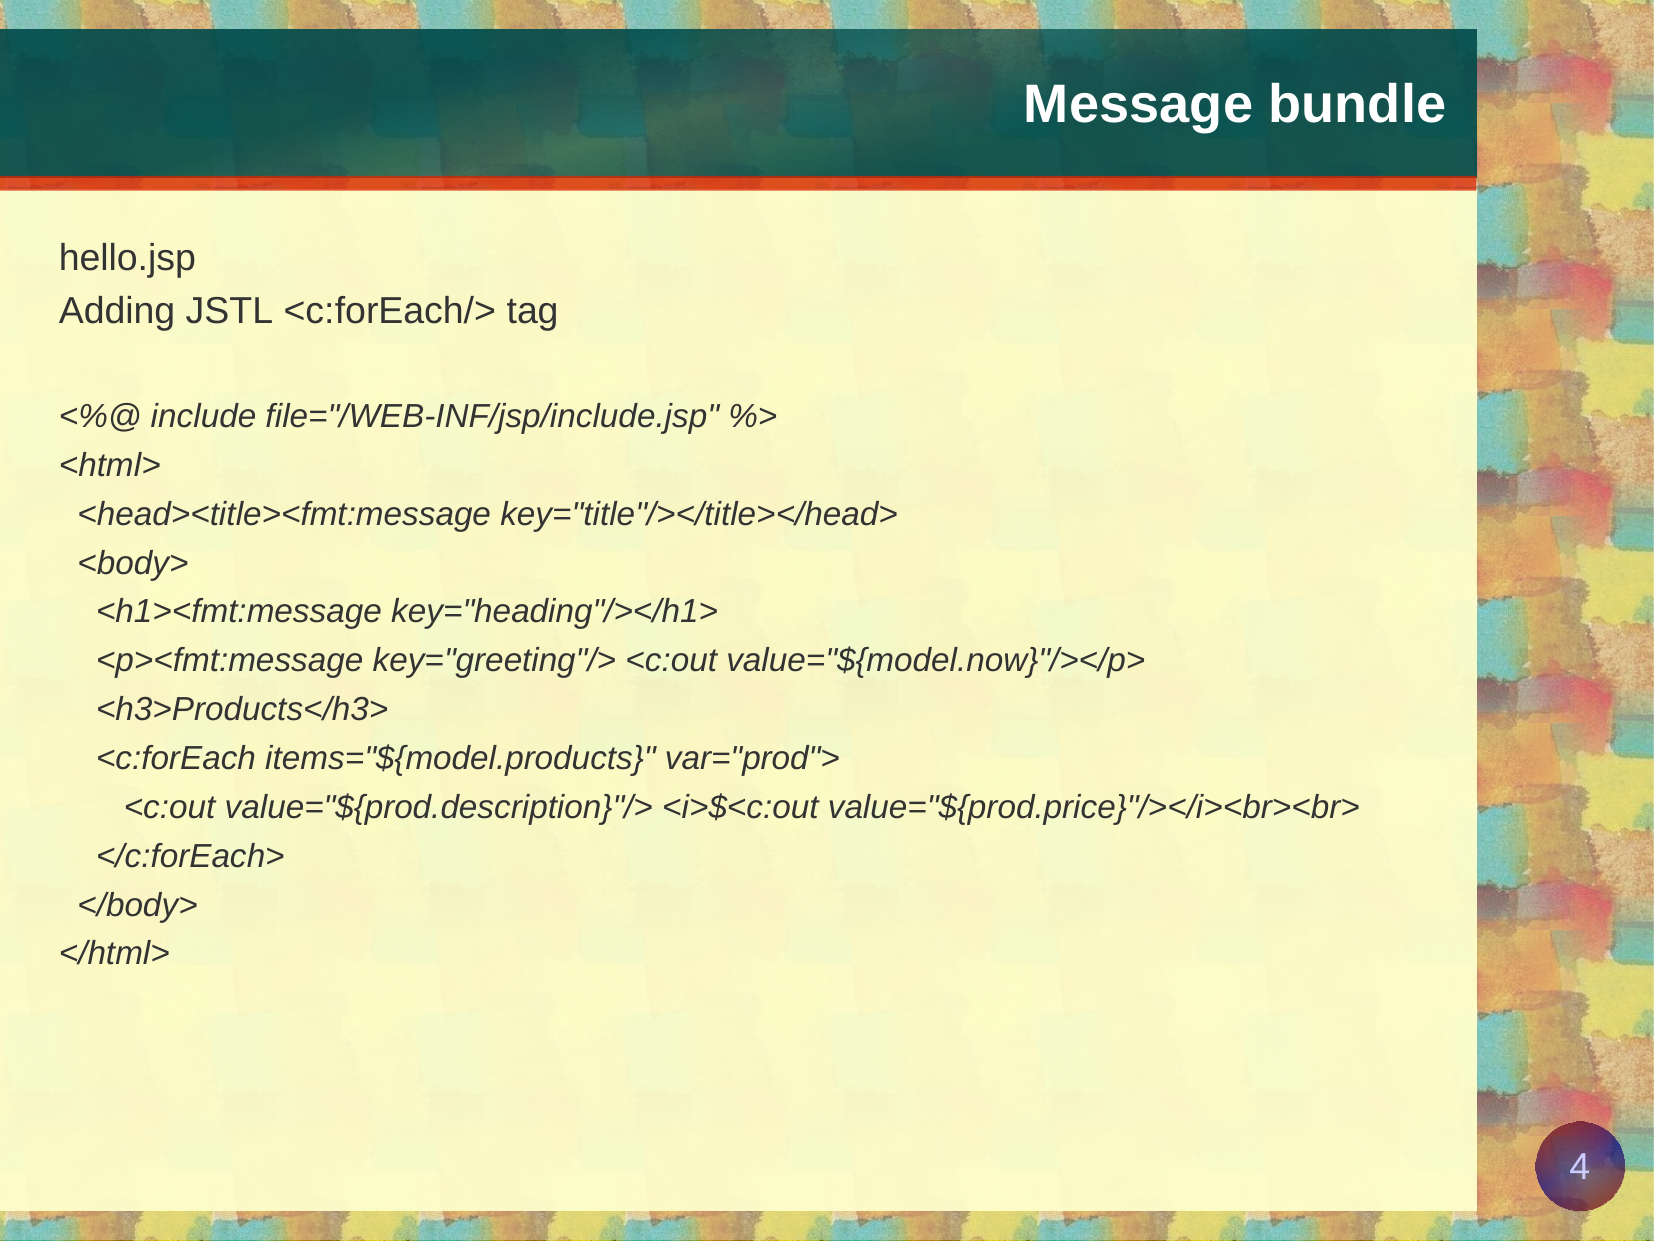

# Message bundle
hello.jsp
Adding JSTL <c:forEach/> tag
<%@ include file="/WEB-INF/jsp/include.jsp" %>
<html>
 <head><title><fmt:message key="title"/></title></head>
 <body>
 <h1><fmt:message key="heading"/></h1>
 <p><fmt:message key="greeting"/> <c:out value="${model.now}"/></p>
 <h3>Products</h3>
 <c:forEach items="${model.products}" var="prod">
 <c:out value="${prod.description}"/> <i>$<c:out value="${prod.price}"/></i><br><br>
 </c:forEach>
 </body>
</html>